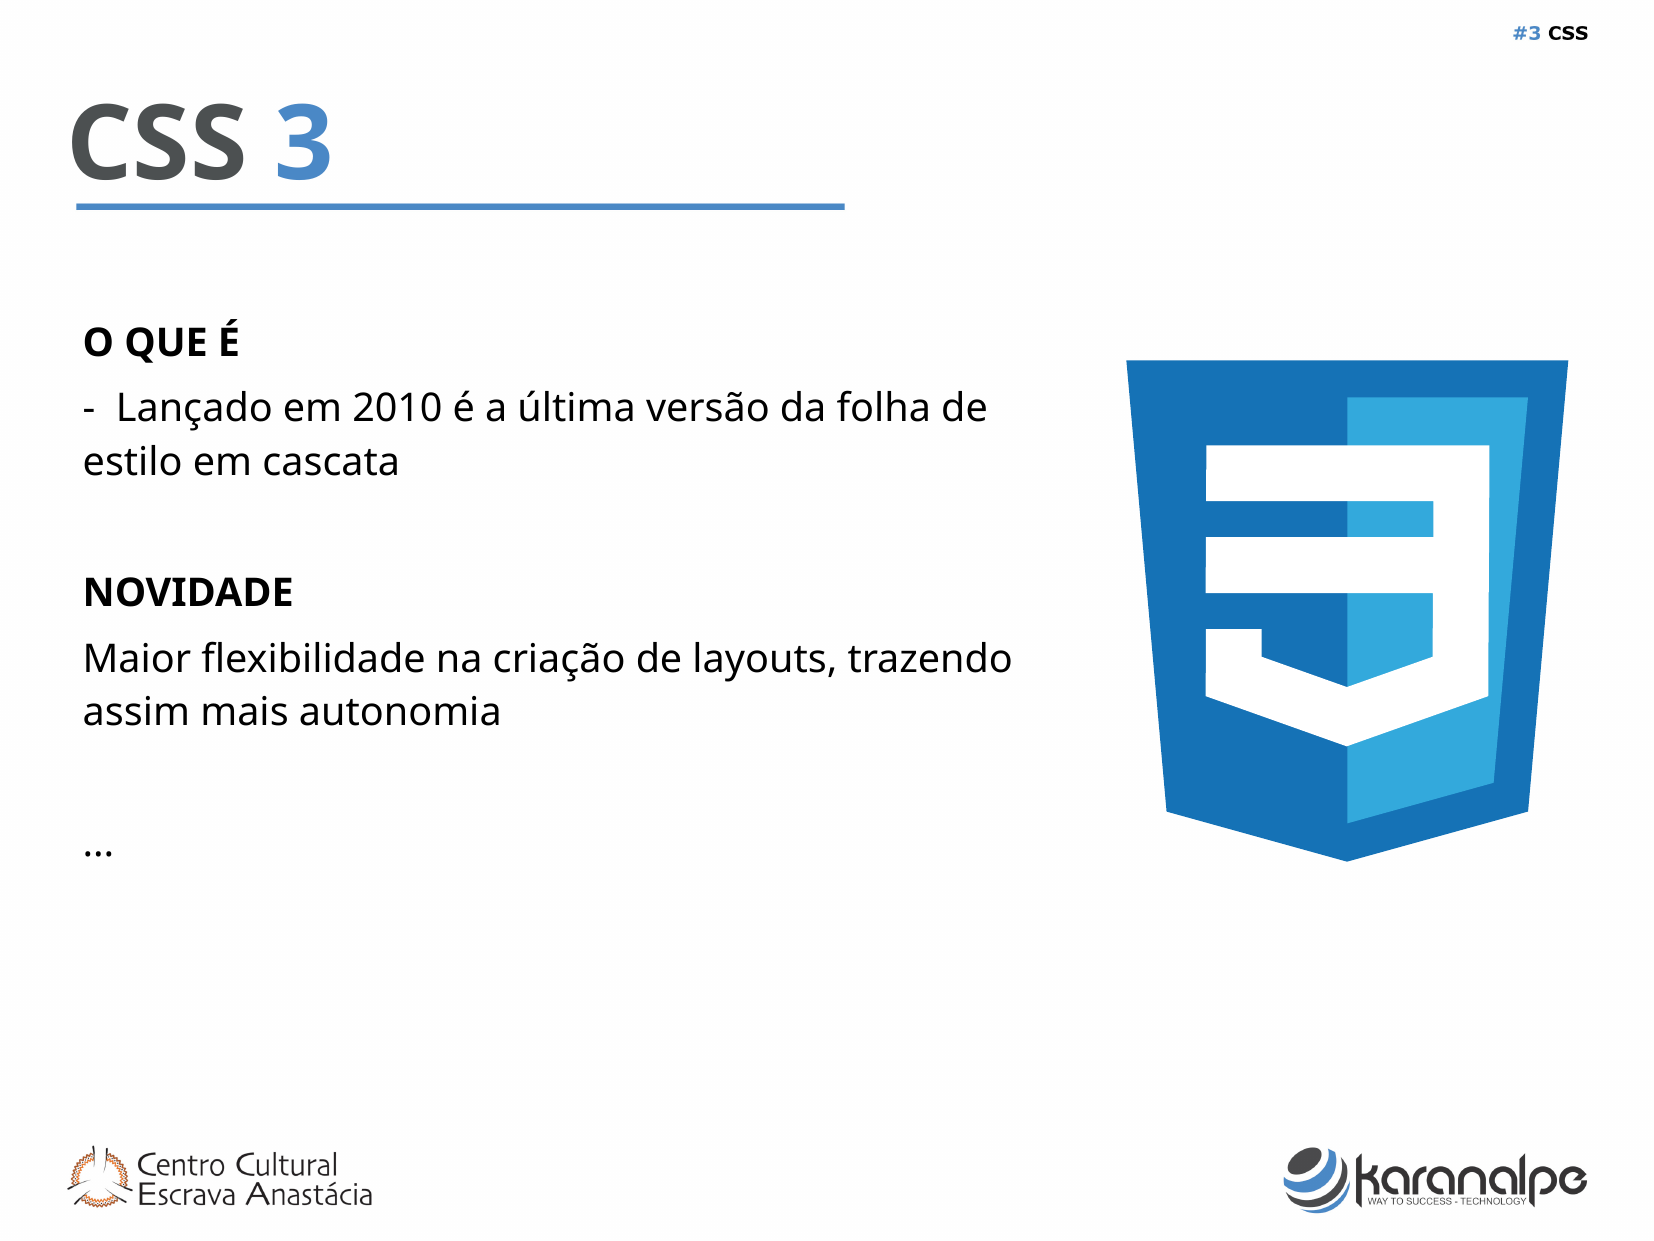

CSS 3
# O QUE É
- Lançado em 2010 é a última versão da folha de estilo em cascata
NOVIDADE
Maior flexibilidade na criação de layouts, trazendo assim mais autonomia
...